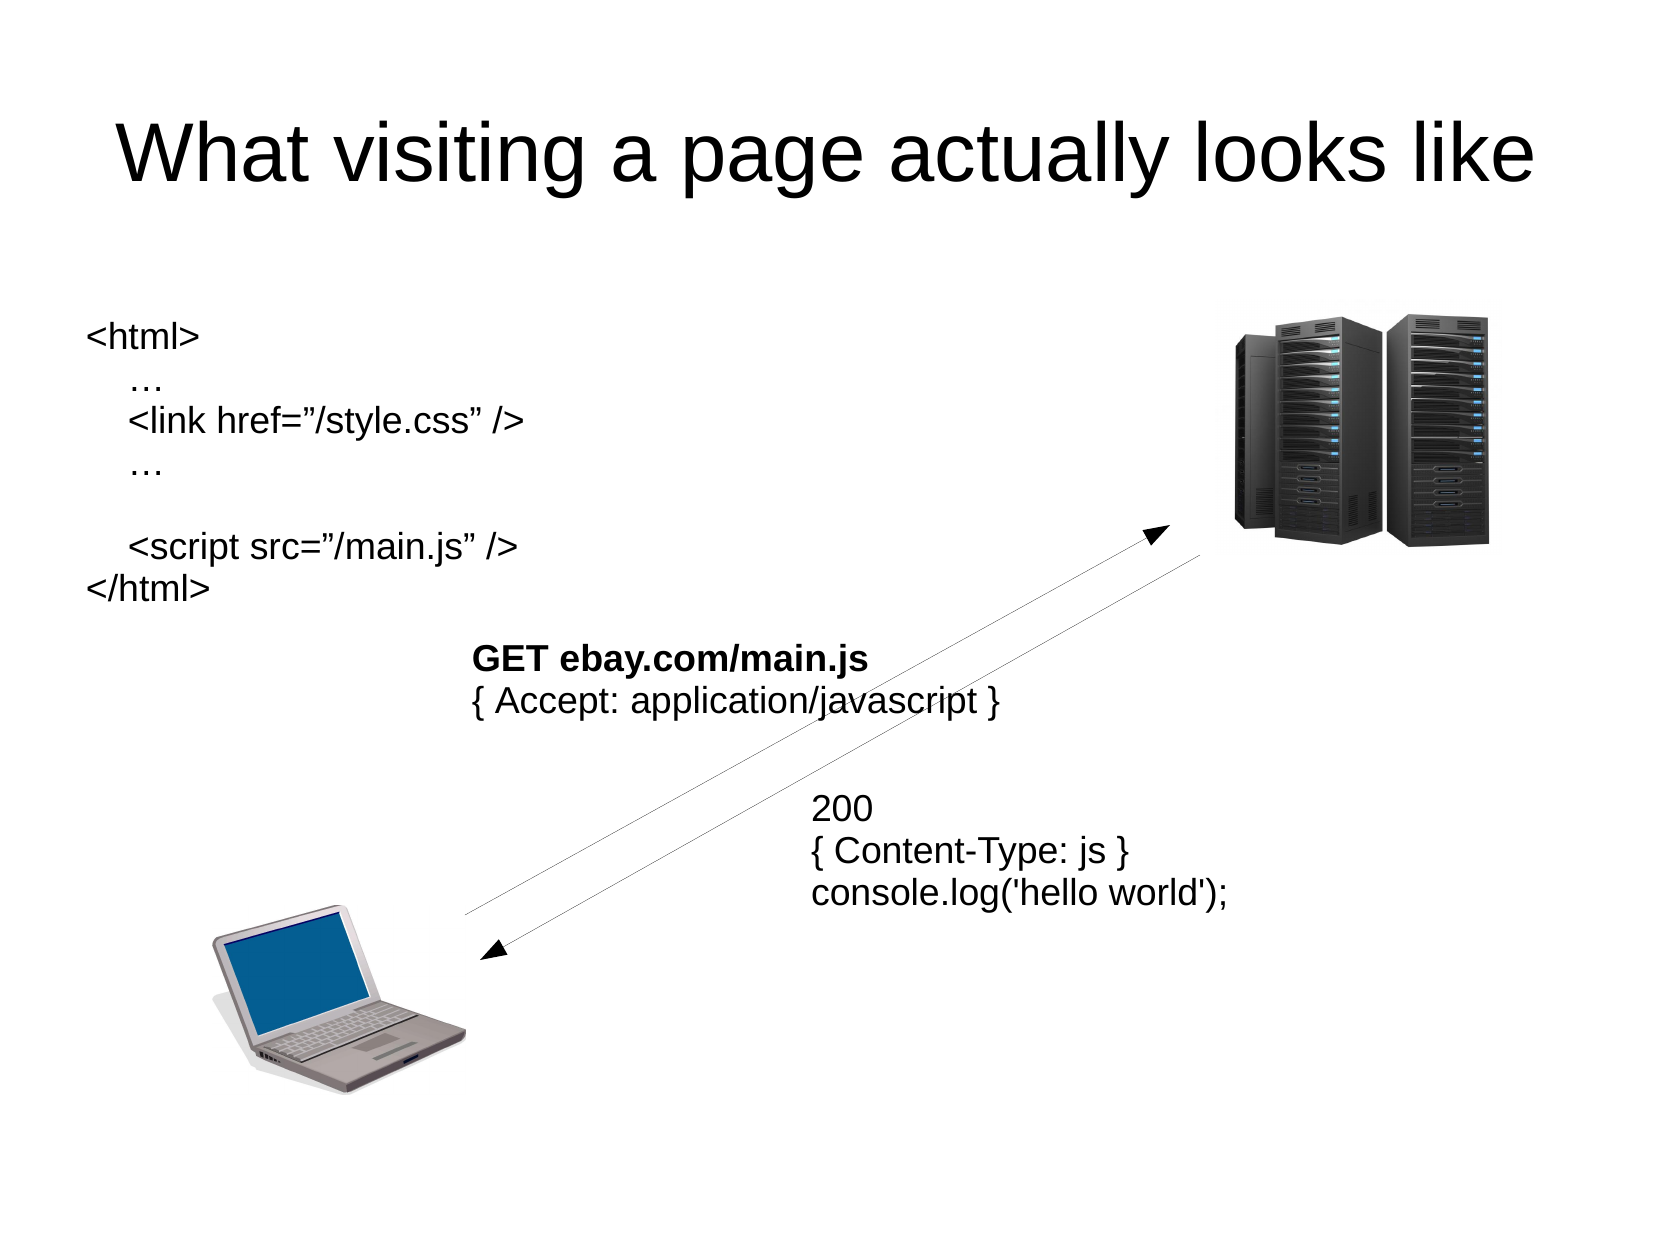

# What visiting a page actually looks like
<html>
 …
 <link href=”/style.css” />
 …
 <script src=”/main.js” />
</html>
GET ebay.com/main.js
{ Accept: application/javascript }
200
{ Content-Type: js }
console.log('hello world');